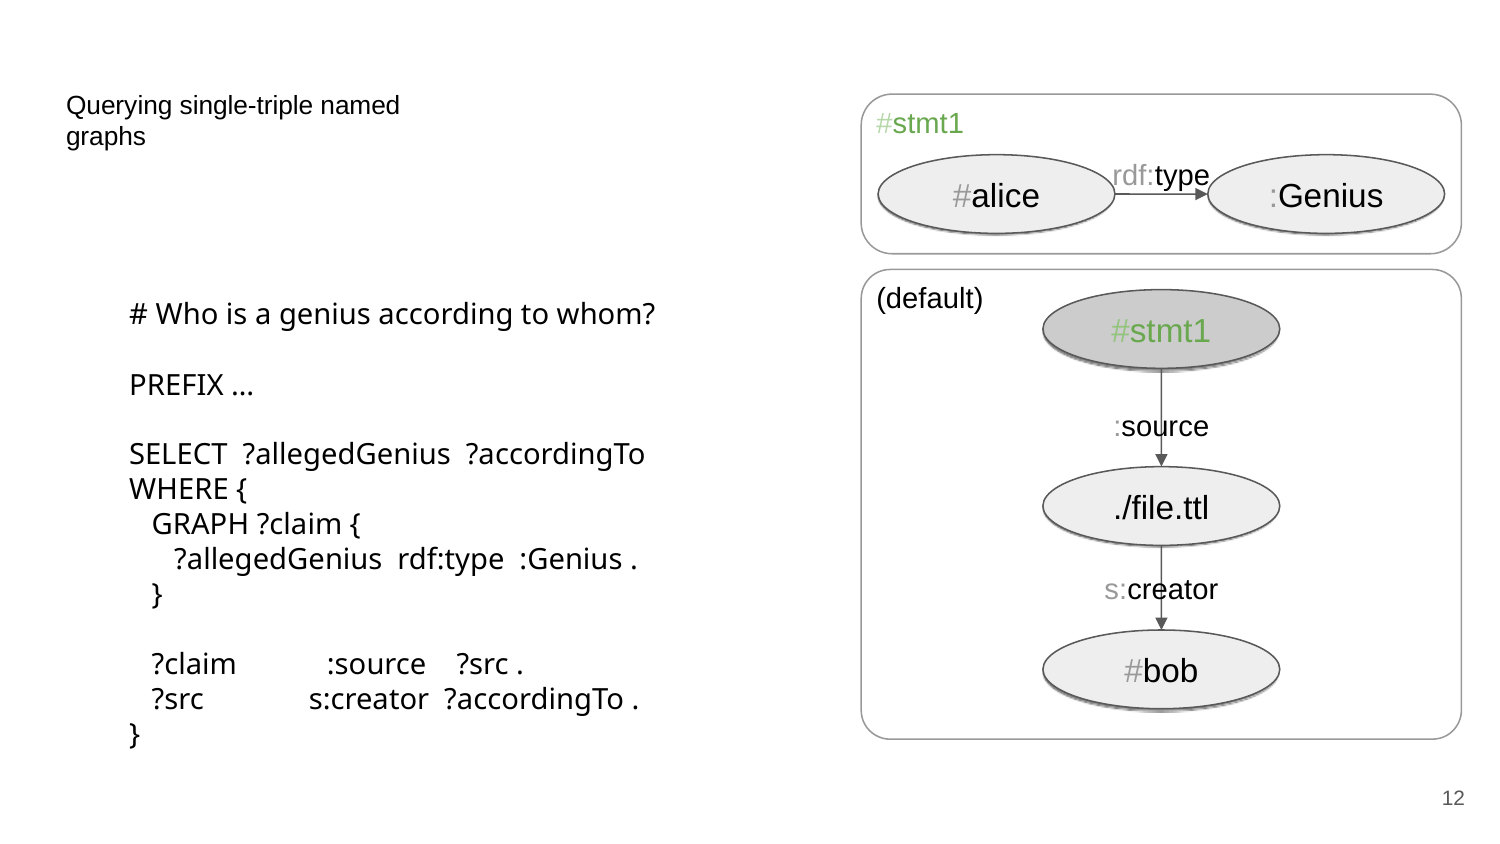

# Querying single-triple named graphs
#stmt1
rdf:type
#alice
:Genius
(default)
# Who is a genius according to whom?
PREFIX …
SELECT ?allegedGenius ?accordingTo
WHERE {
 GRAPH ?claim {
 ?allegedGenius rdf:type :Genius .
 }
 ?claim :source ?src .
 ?src s:creator ?accordingTo .
}
#stmt1
:source
./file.ttl
s:creator
#bob